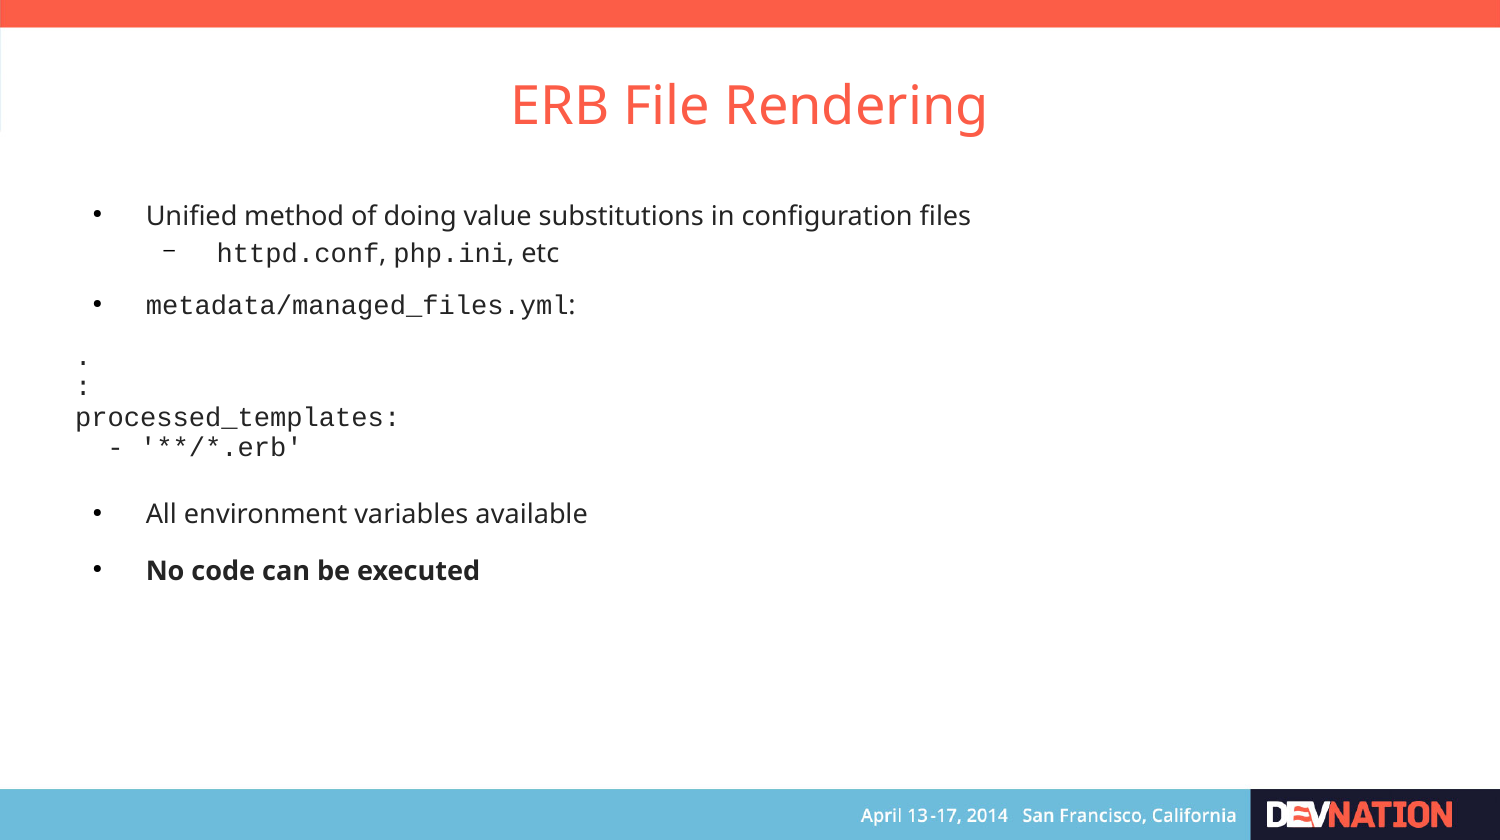

# ERB File Rendering
Unified method of doing value substitutions in configuration files
httpd.conf, php.ini, etc
metadata/managed_files.yml:
.
:
processed_templates:
 - '**/*.erb'
All environment variables available
No code can be executed